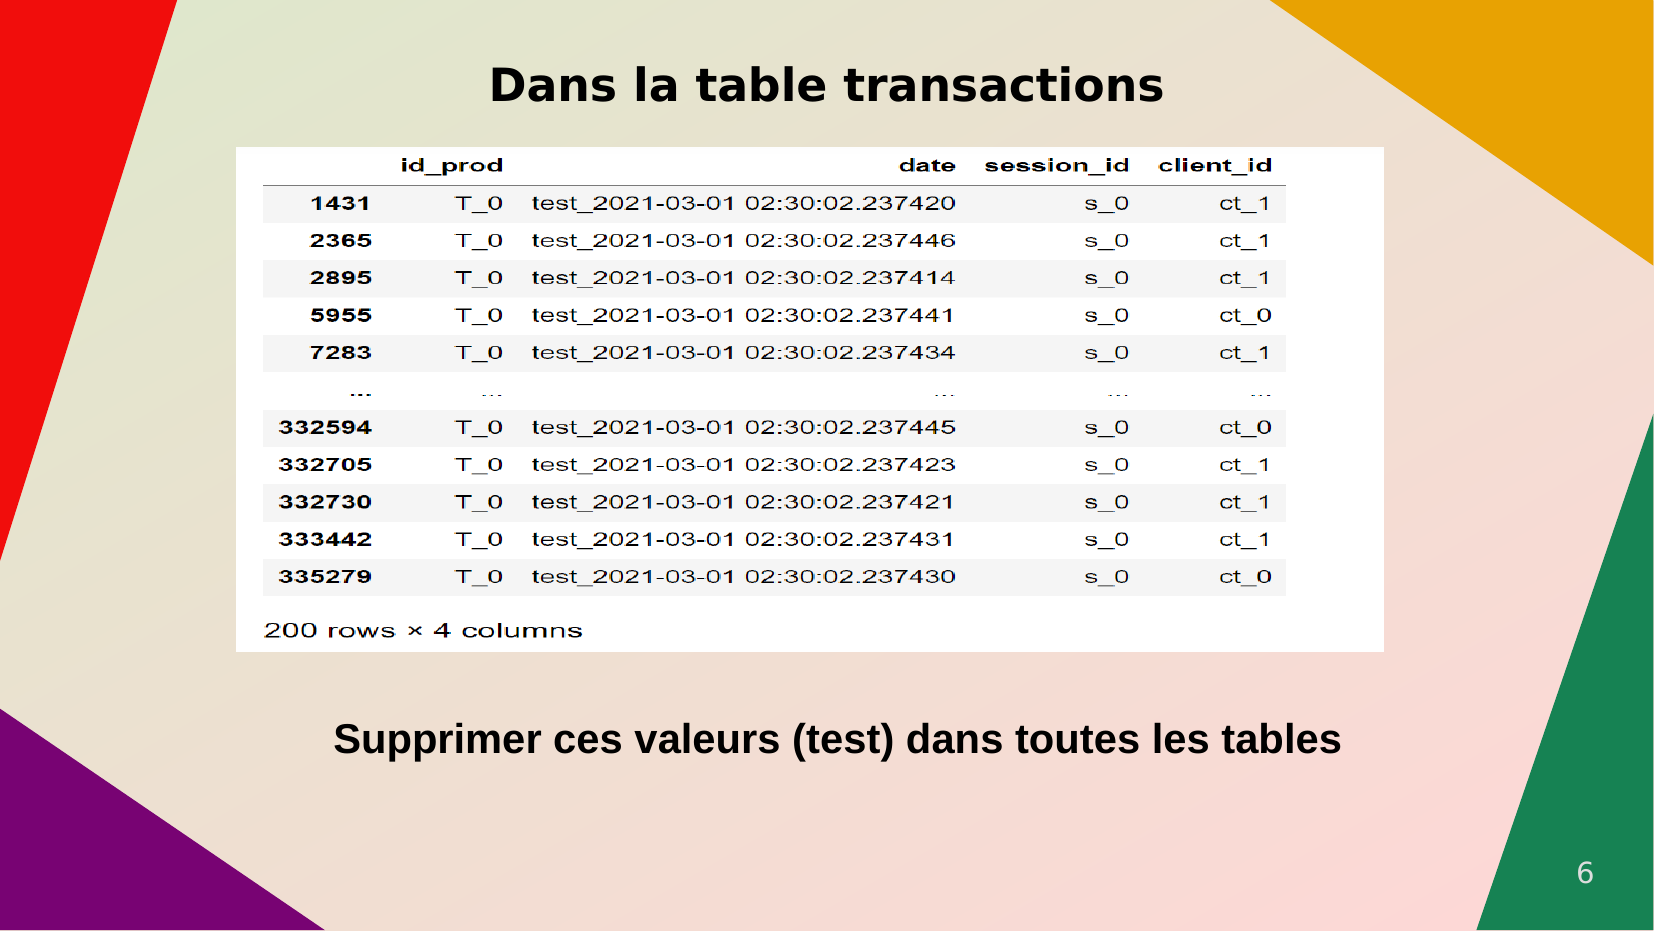

# Dans la table transactions
 Supprimer ces valeurs (test) dans toutes les tables
6